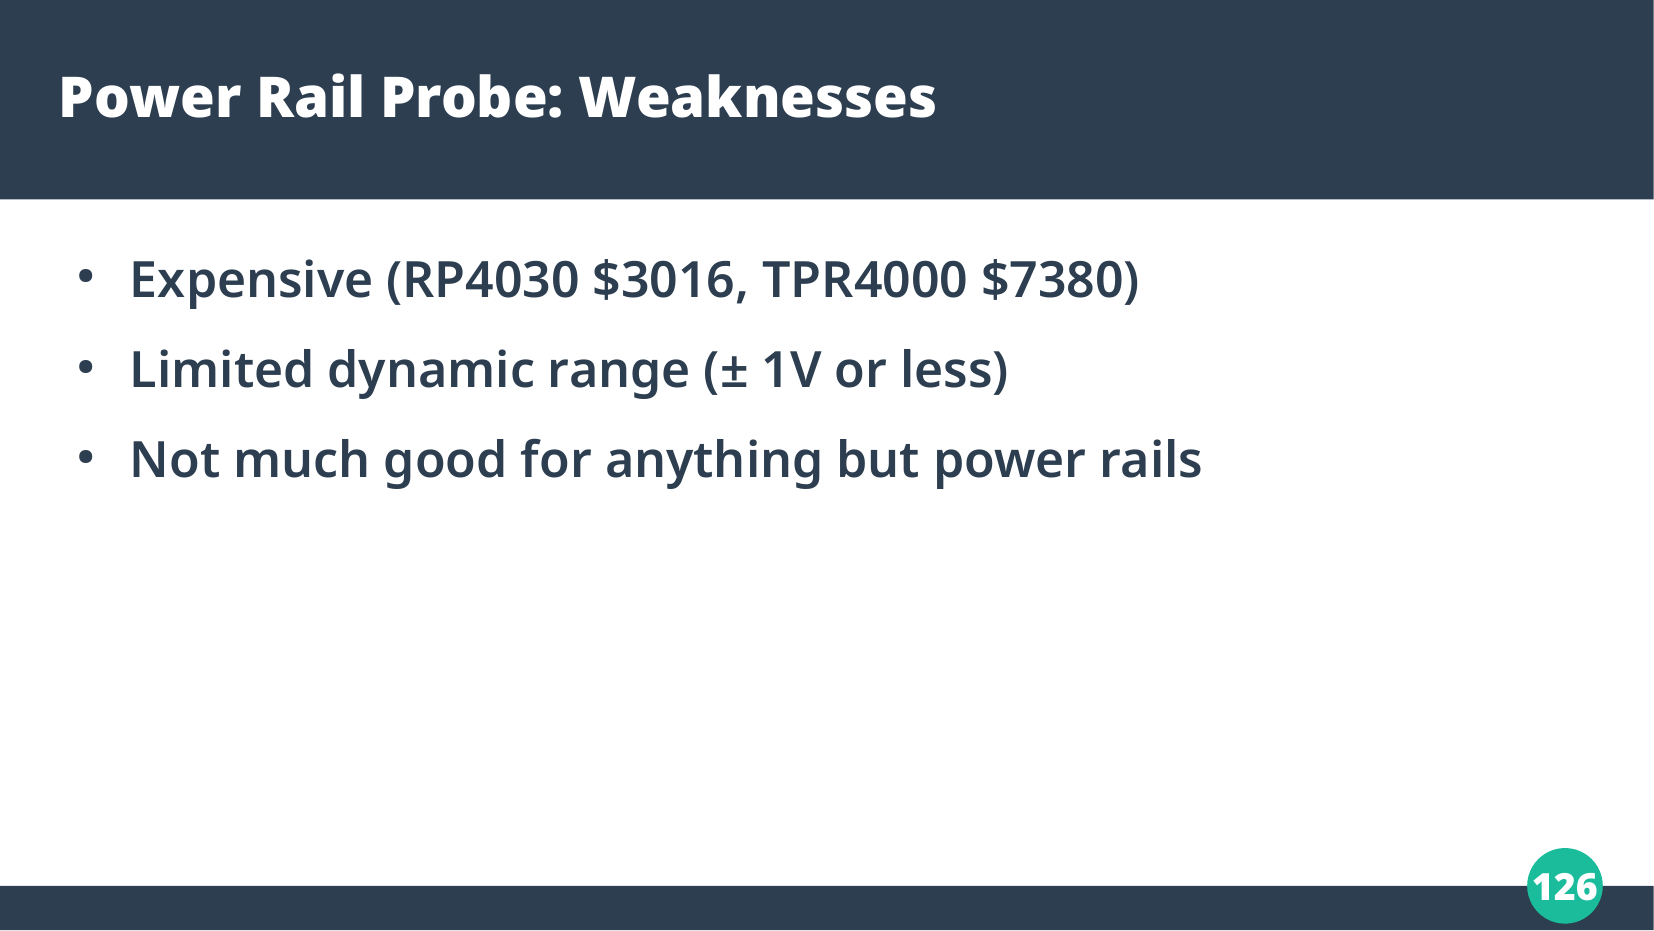

# Power Rail Probe: Weaknesses
Expensive (RP4030 $3016, TPR4000 $7380)
Limited dynamic range (± 1V or less)
Not much good for anything but power rails